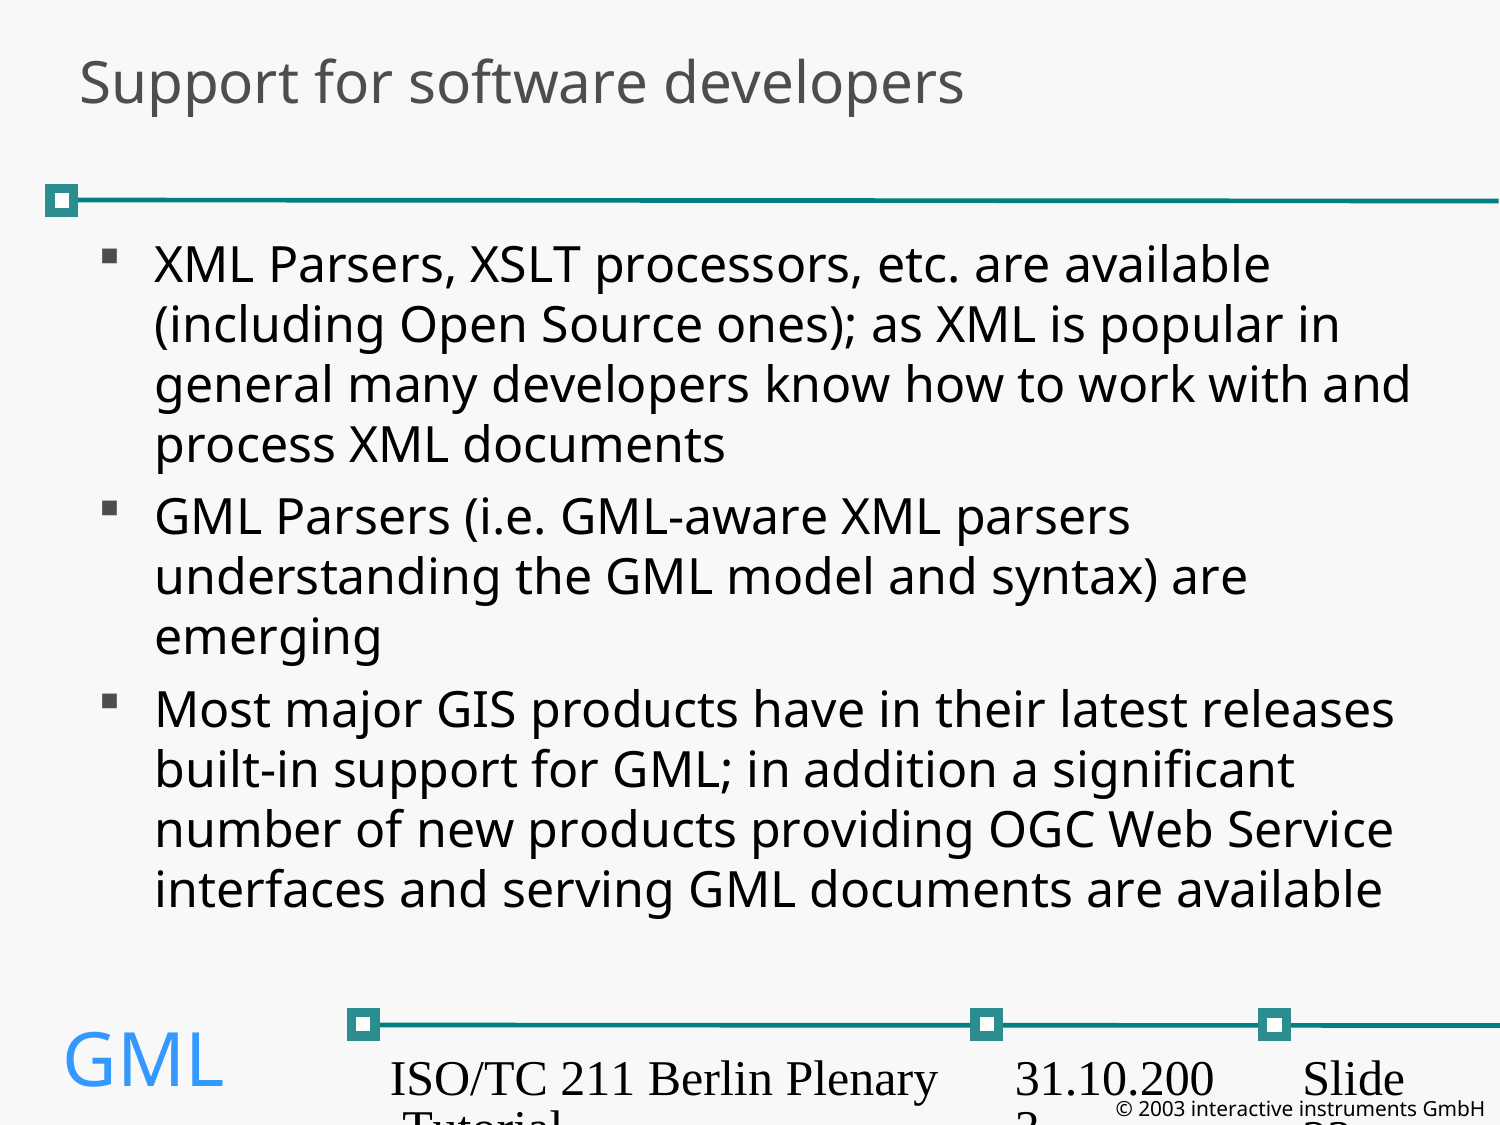

# Support for software developers
XML Parsers, XSLT processors, etc. are available (including Open Source ones); as XML is popular in general many developers know how to work with and process XML documents
GML Parsers (i.e. GML-aware XML parsers understanding the GML model and syntax) are emerging
Most major GIS products have in their latest releases built-in support for GML; in addition a significant number of new products providing OGC Web Service interfaces and serving GML documents are available
ISO/TC 211 Berlin Plenary Tutorial
31.10.2003
22